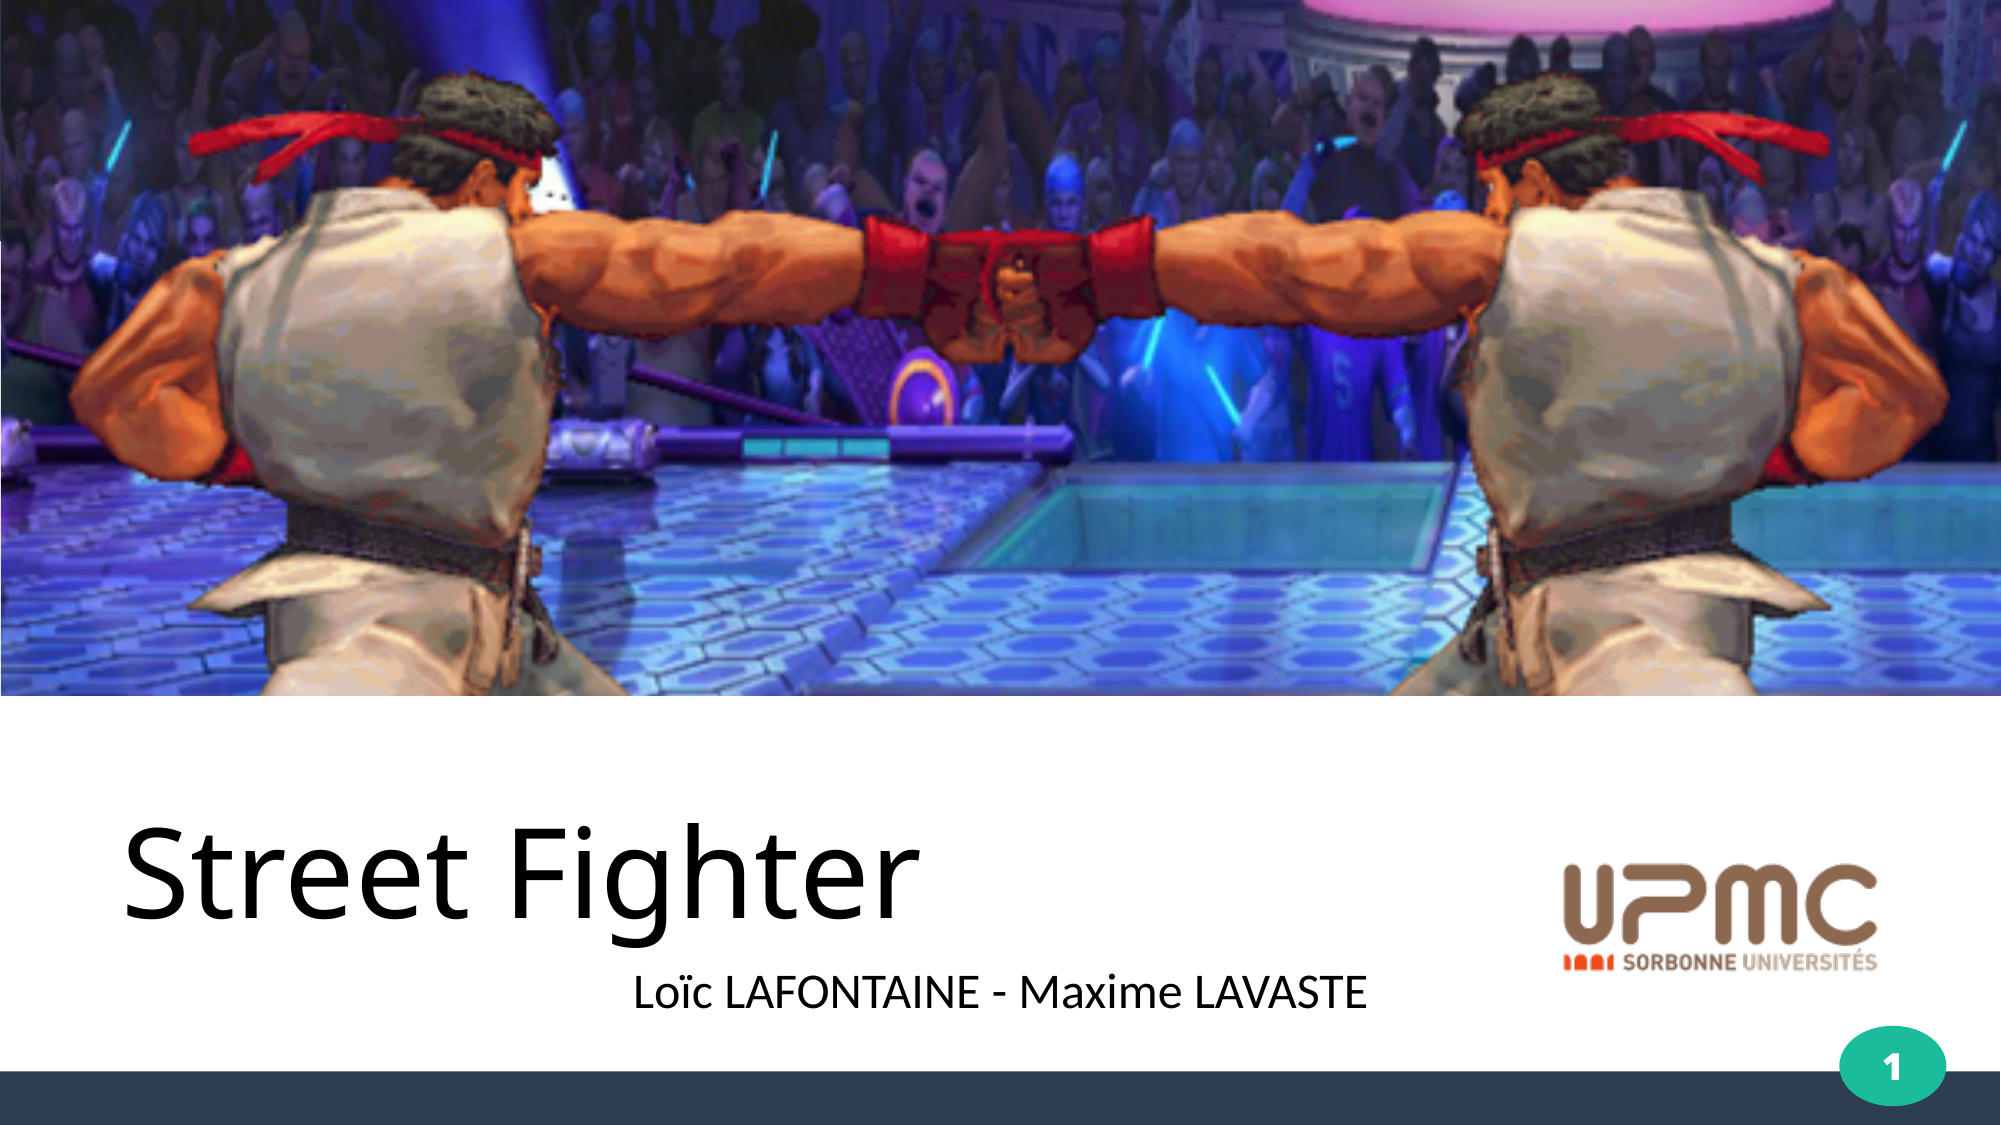

# Street Fighter
Loïc LAFONTAINE - Maxime LAVASTE
1